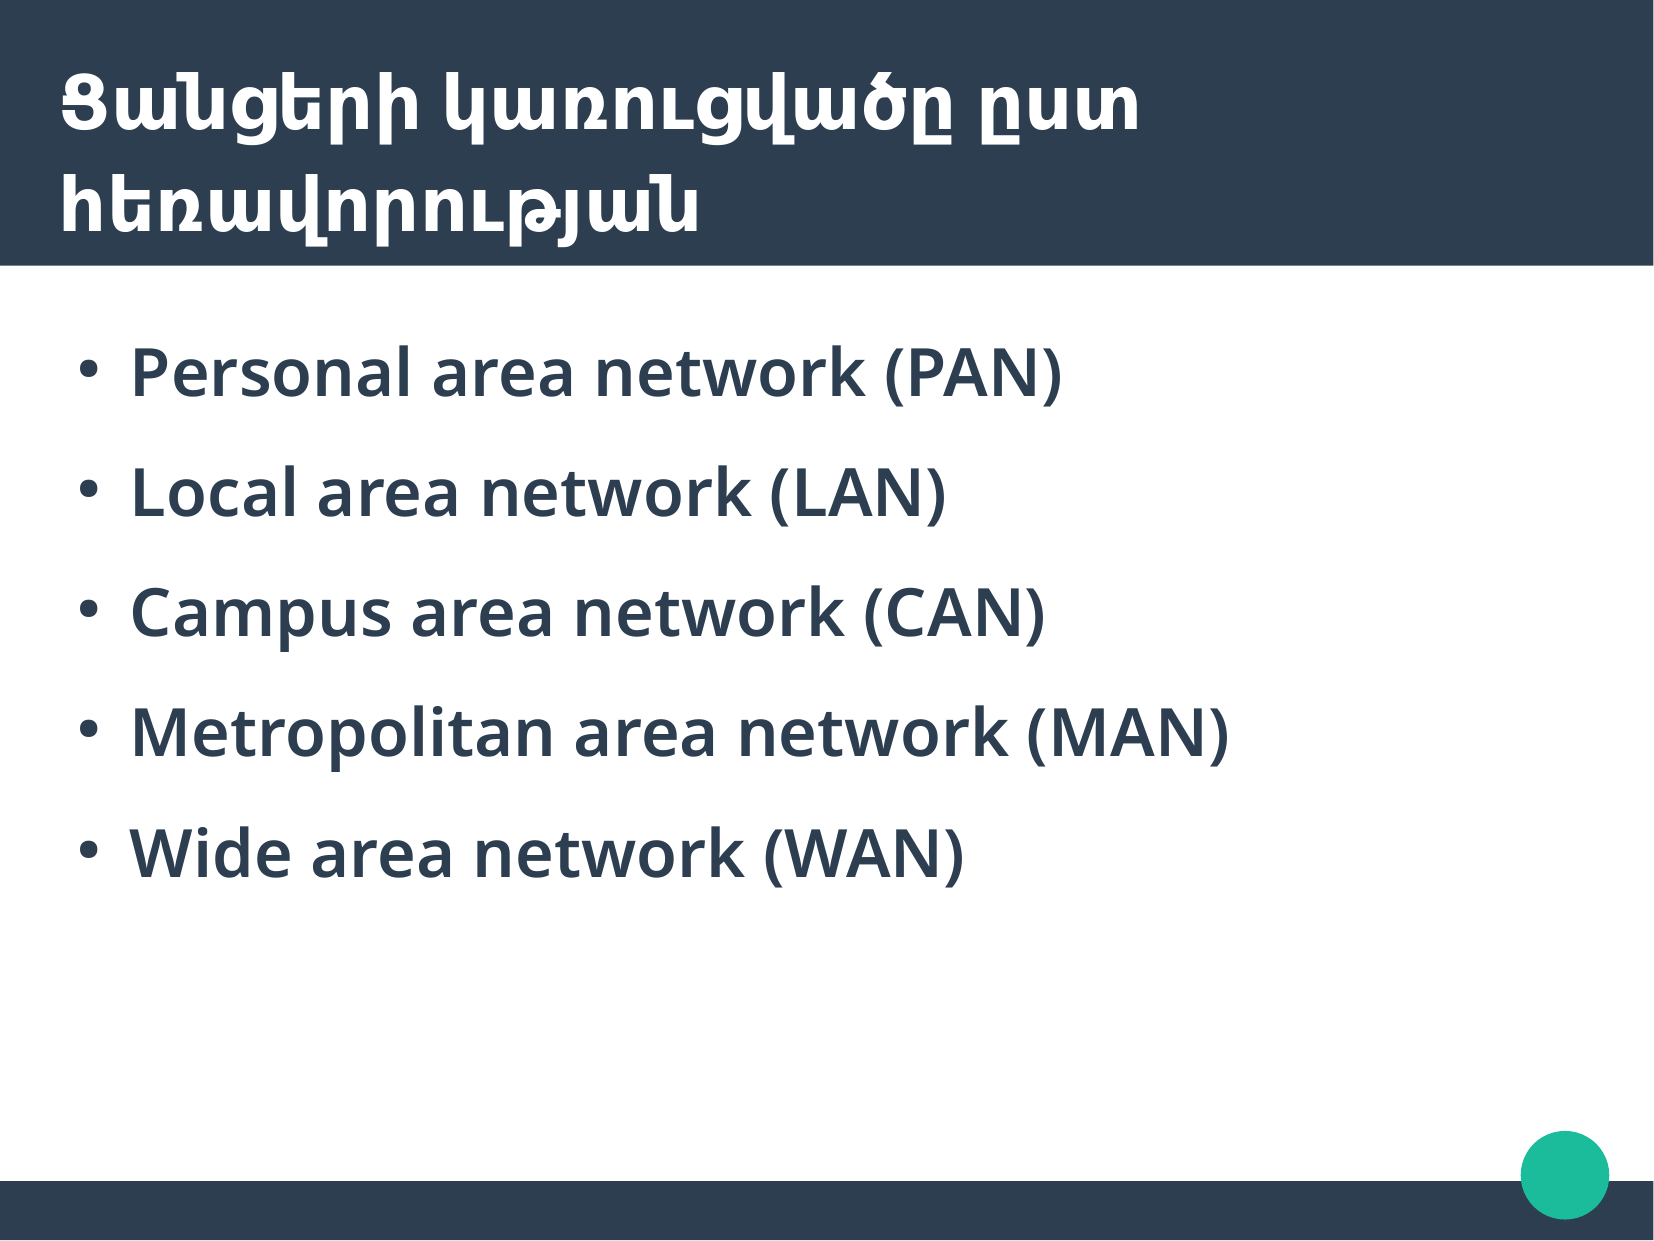

# Ցանցերի կառուցվածը ըստ հեռավորության
Personal area network (PAN)
Local area network (LAN)
Campus area network (CAN)
Metropolitan area network (MAN)
Wide area network (WAN)